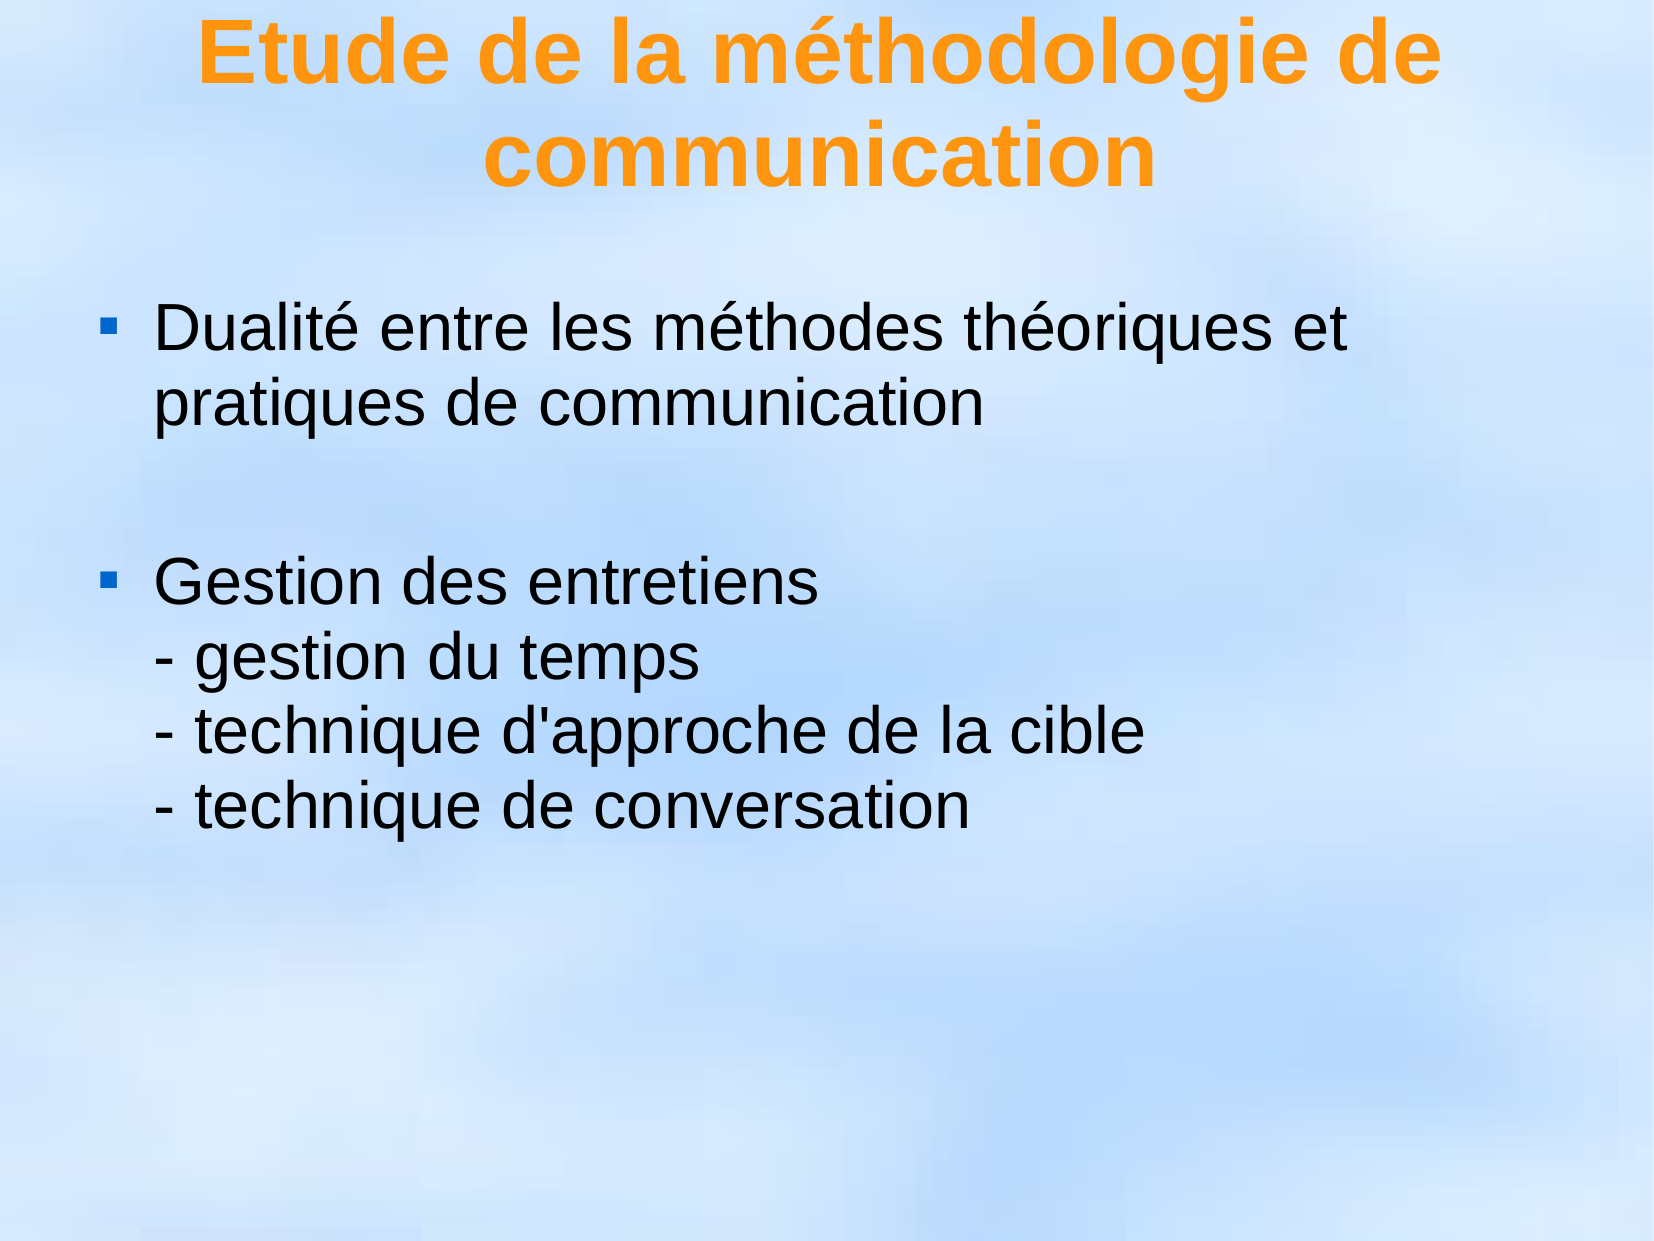

# Etude de la méthodologie de communication
Dualité entre les méthodes théoriques et pratiques de communication
Gestion des entretiens
- gestion du temps
- technique d'approche de la cible
- technique de conversation